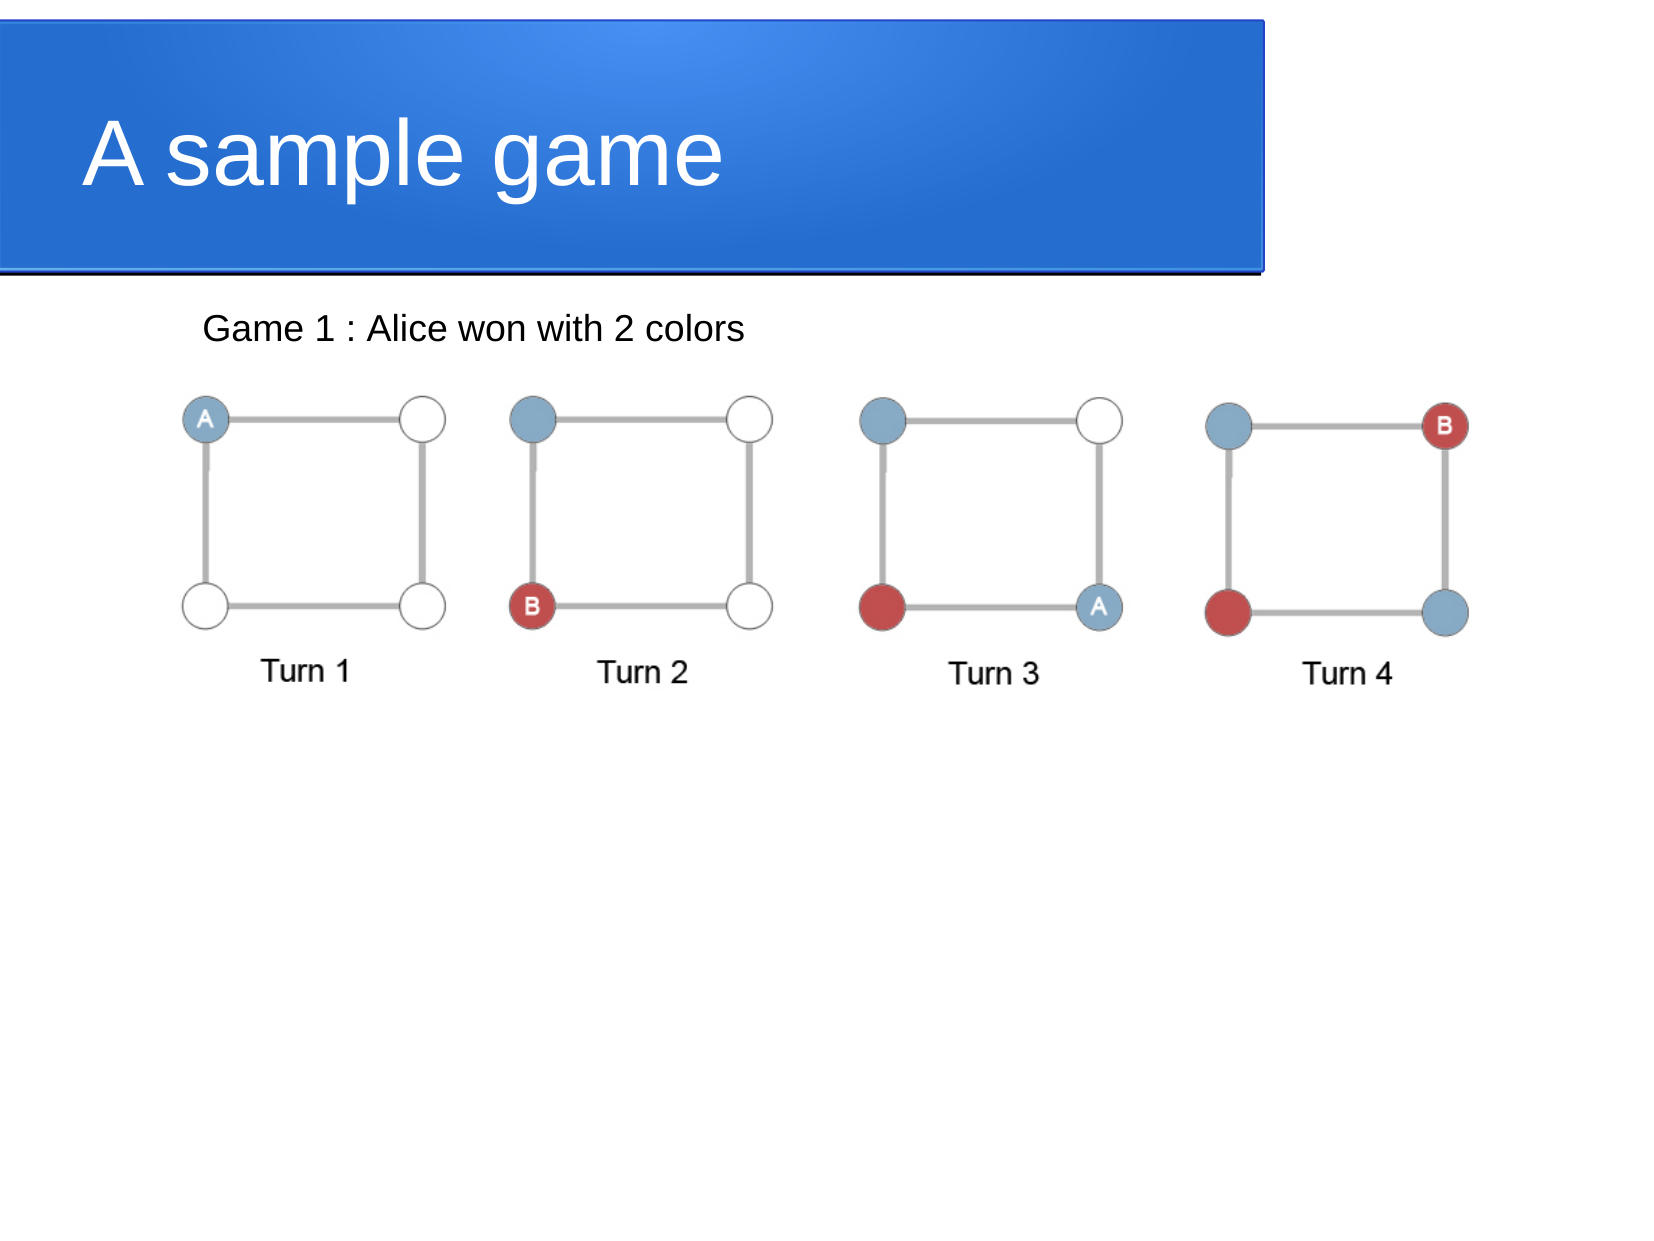

# A sample game
Game 1 : Alice won with 2 colors